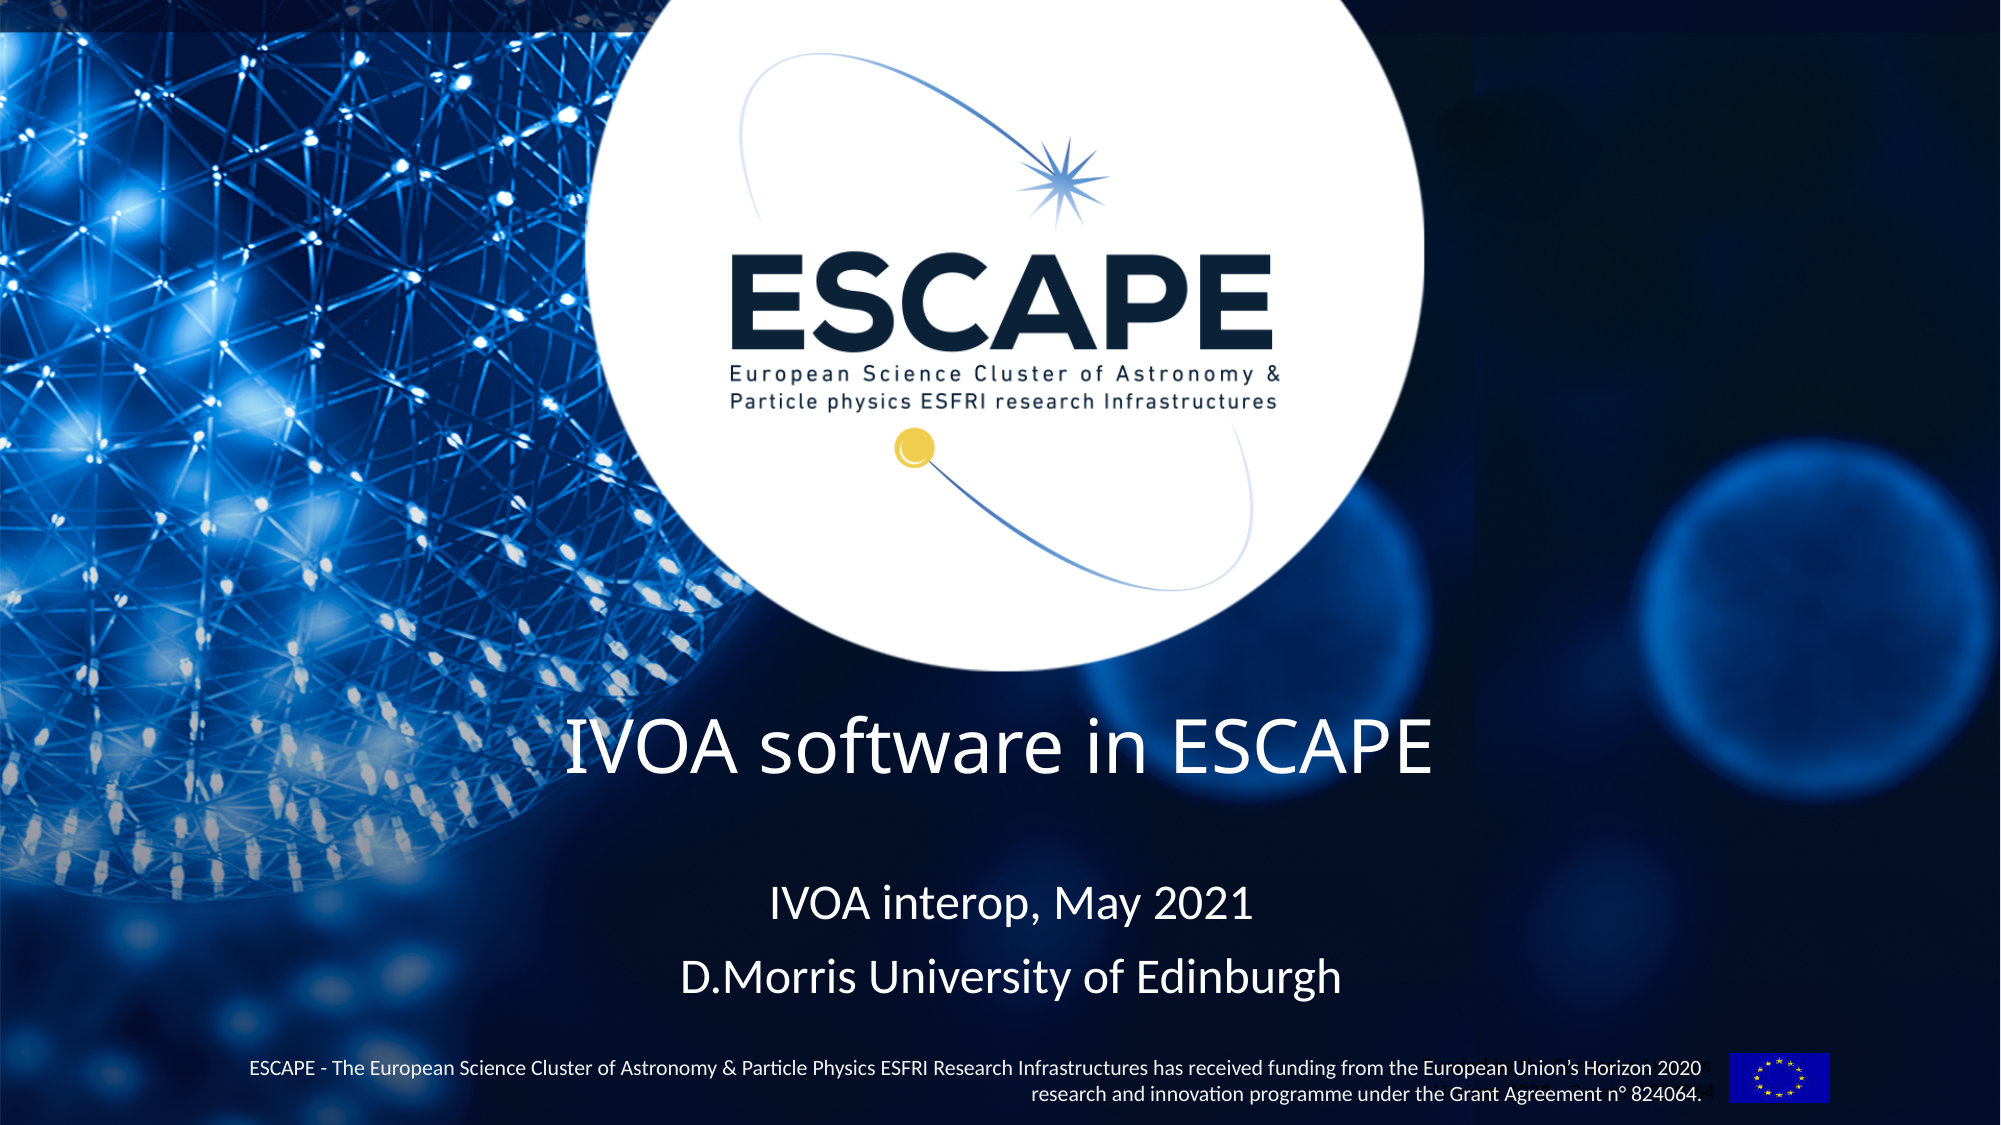

# IVOA software in ESCAPE
IVOA interop, May 2021
D.Morris University of Edinburgh